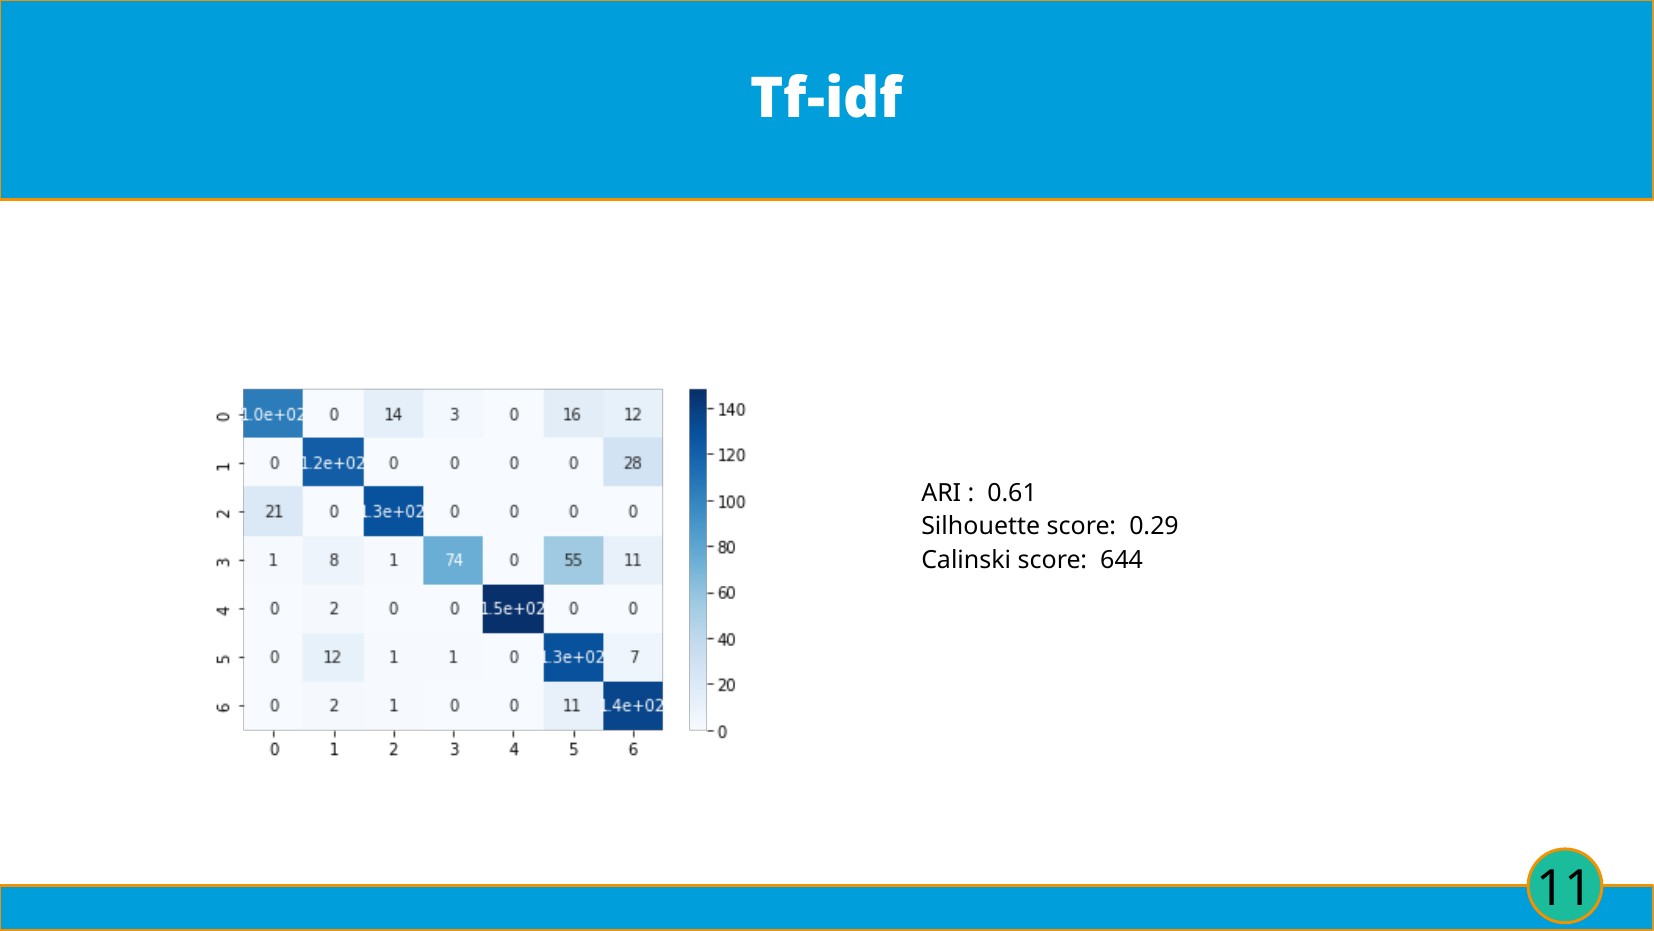

# Tf-idf
ARI : 0.61
Silhouette score: 0.29
Calinski score: 644